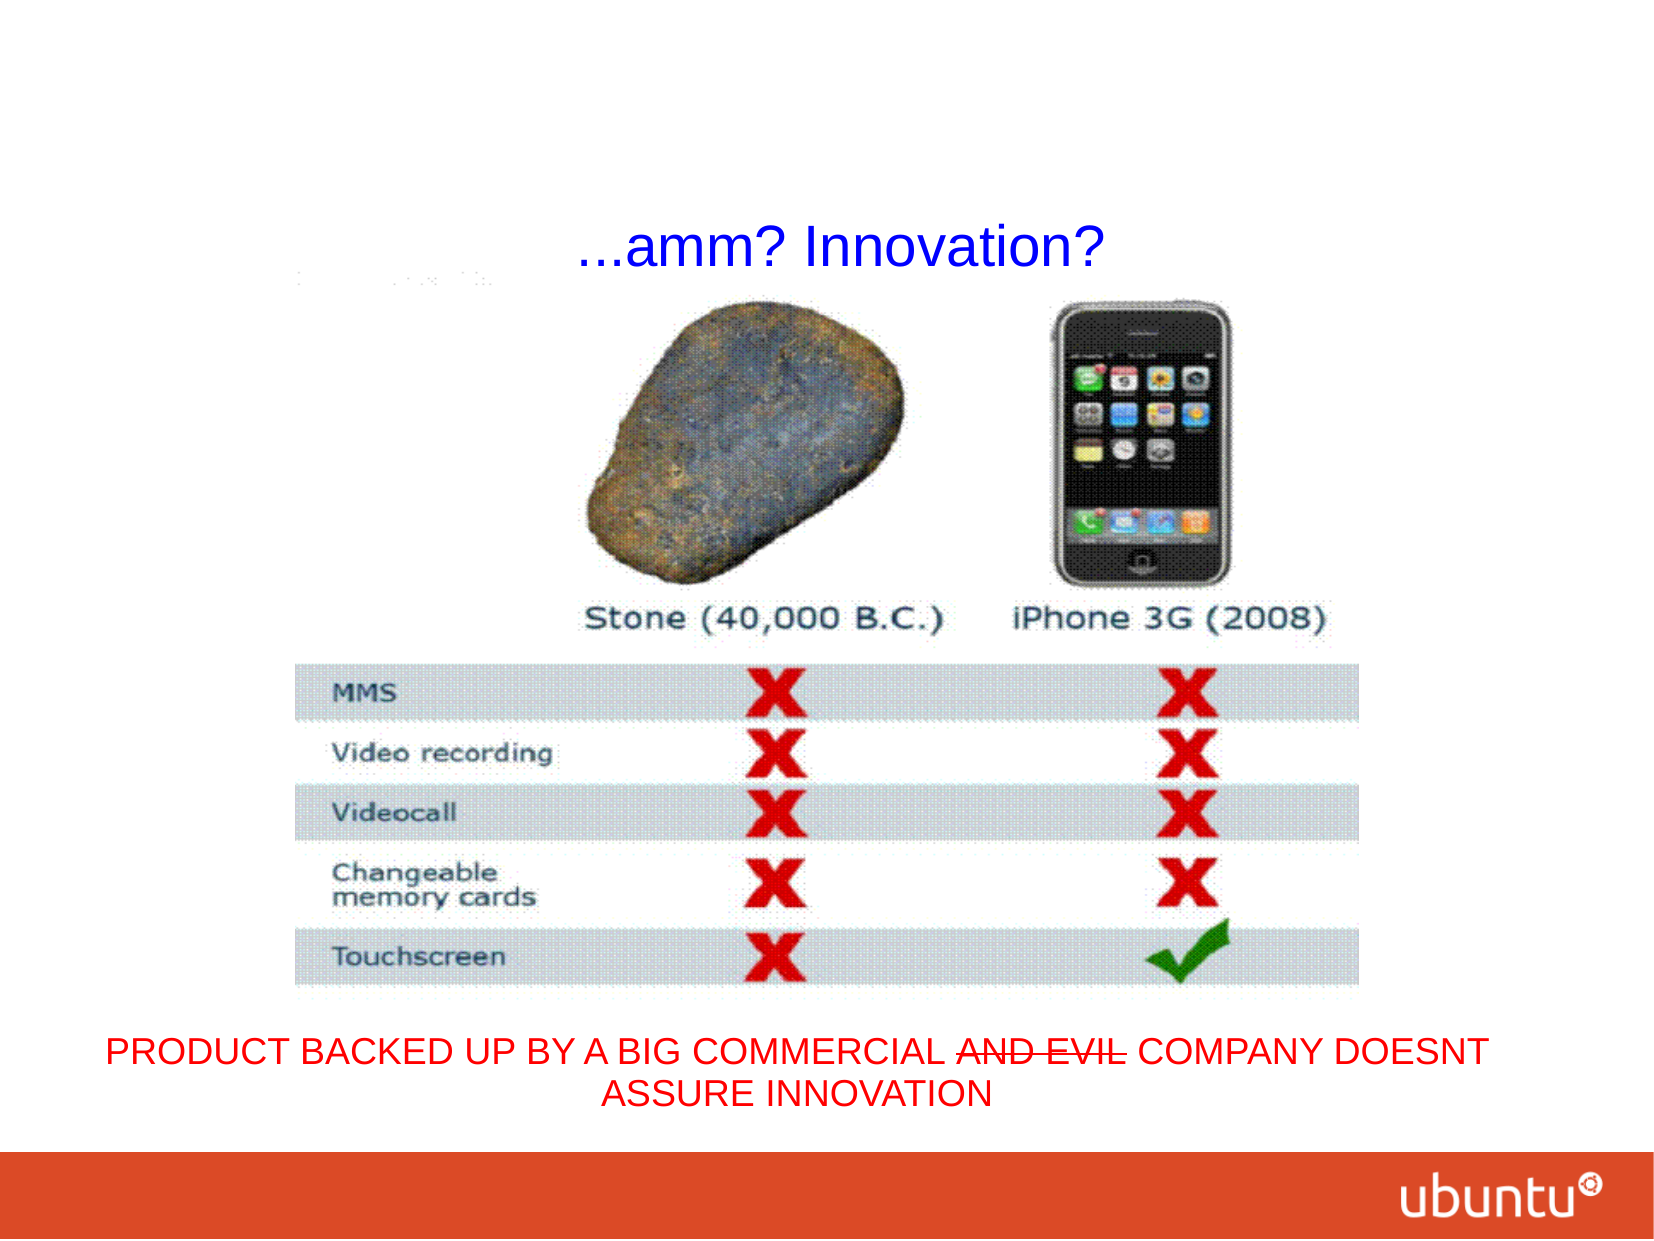

# Misconception (continued)
...amm? Innovation?
PRODUCT BACKED UP BY A BIG COMMERCIAL AND EVIL COMPANY DOESNT ASSURE INNOVATION